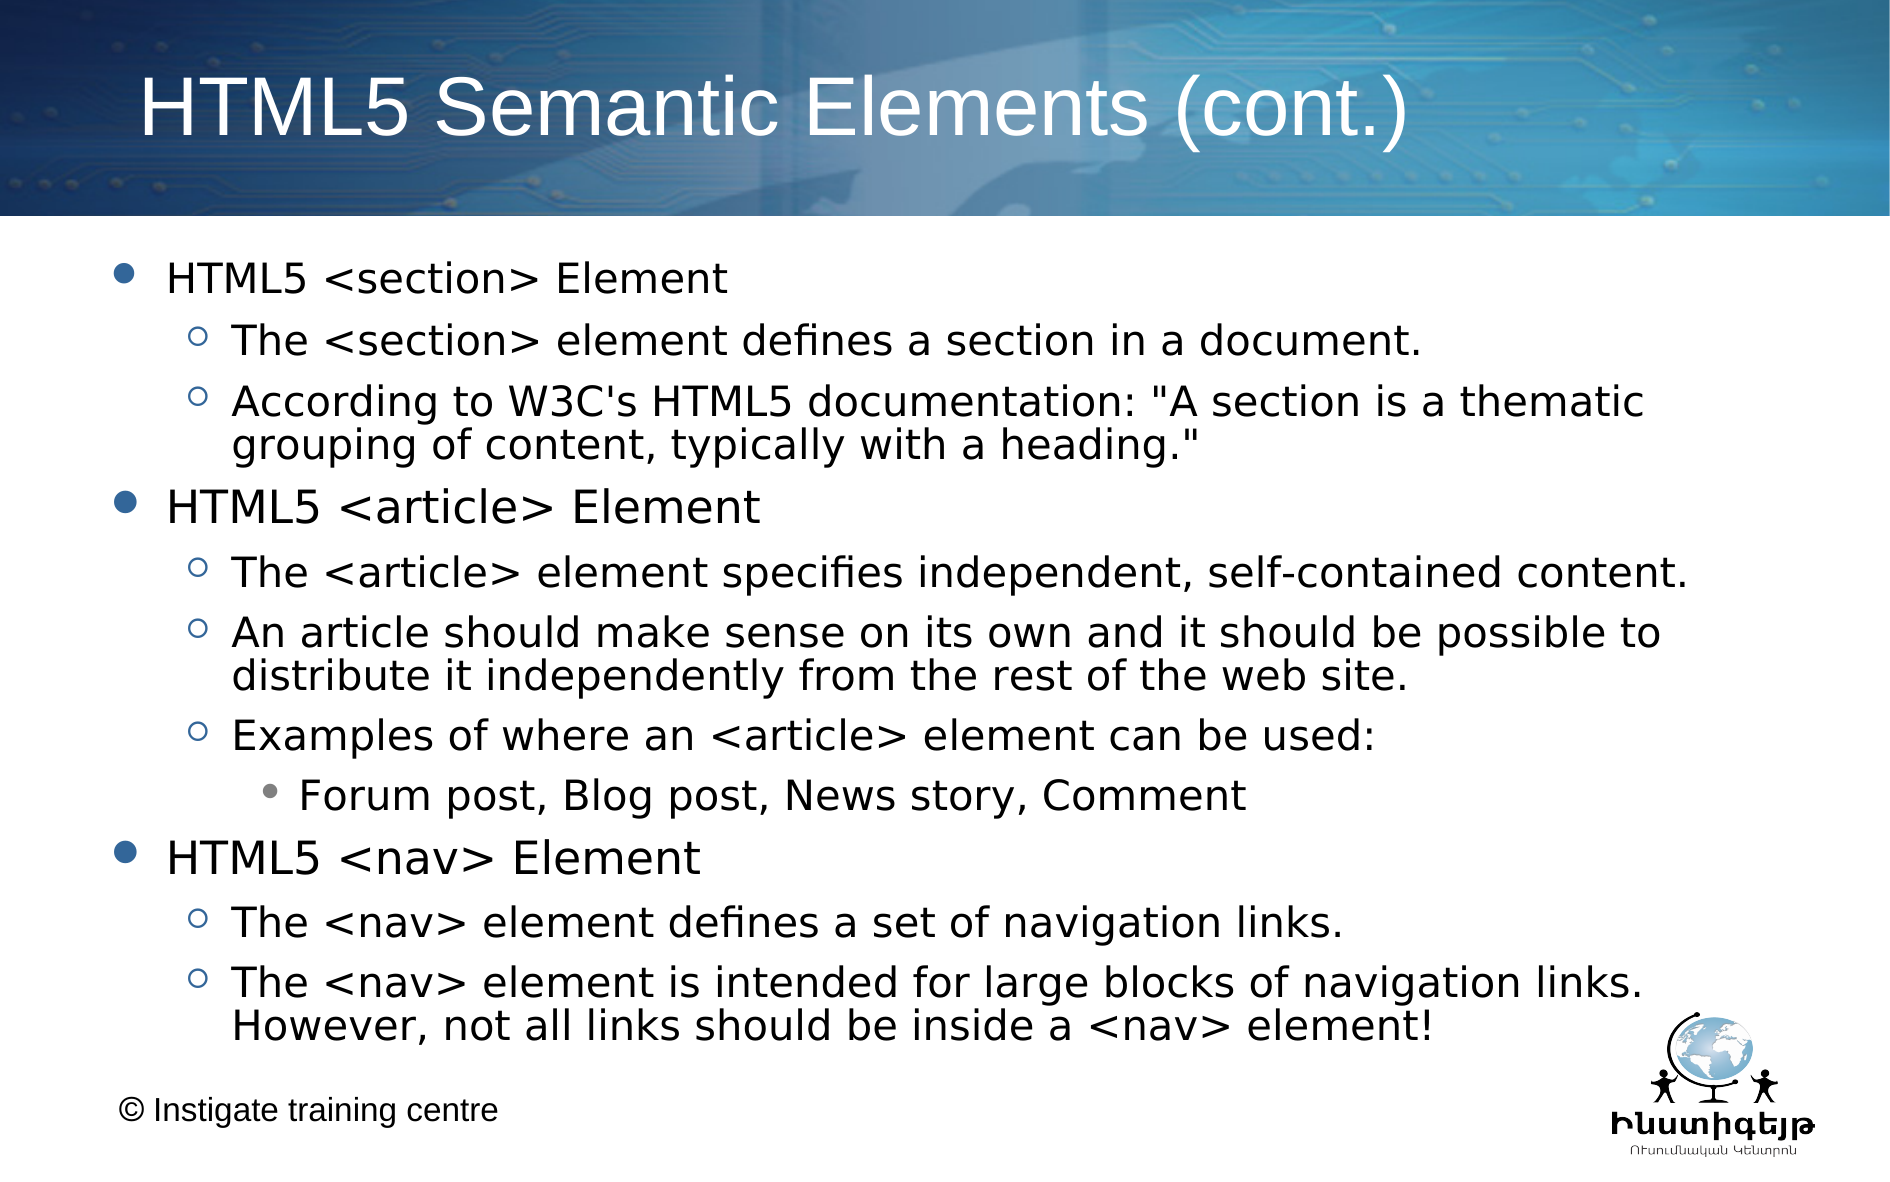

HTML5 Semantic Elements (cont.)
# HTML5 <section> Element
The <section> element defines a section in a document.
According to W3C's HTML5 documentation: "A section is a thematic grouping of content, typically with a heading."
HTML5 <article> Element
The <article> element specifies independent, self-contained content.
An article should make sense on its own and it should be possible to distribute it independently from the rest of the web site.
Examples of where an <article> element can be used:
Forum post, Blog post, News story, Comment
HTML5 <nav> Element
The <nav> element defines a set of navigation links.
The <nav> element is intended for large blocks of navigation links. However, not all links should be inside a <nav> element!